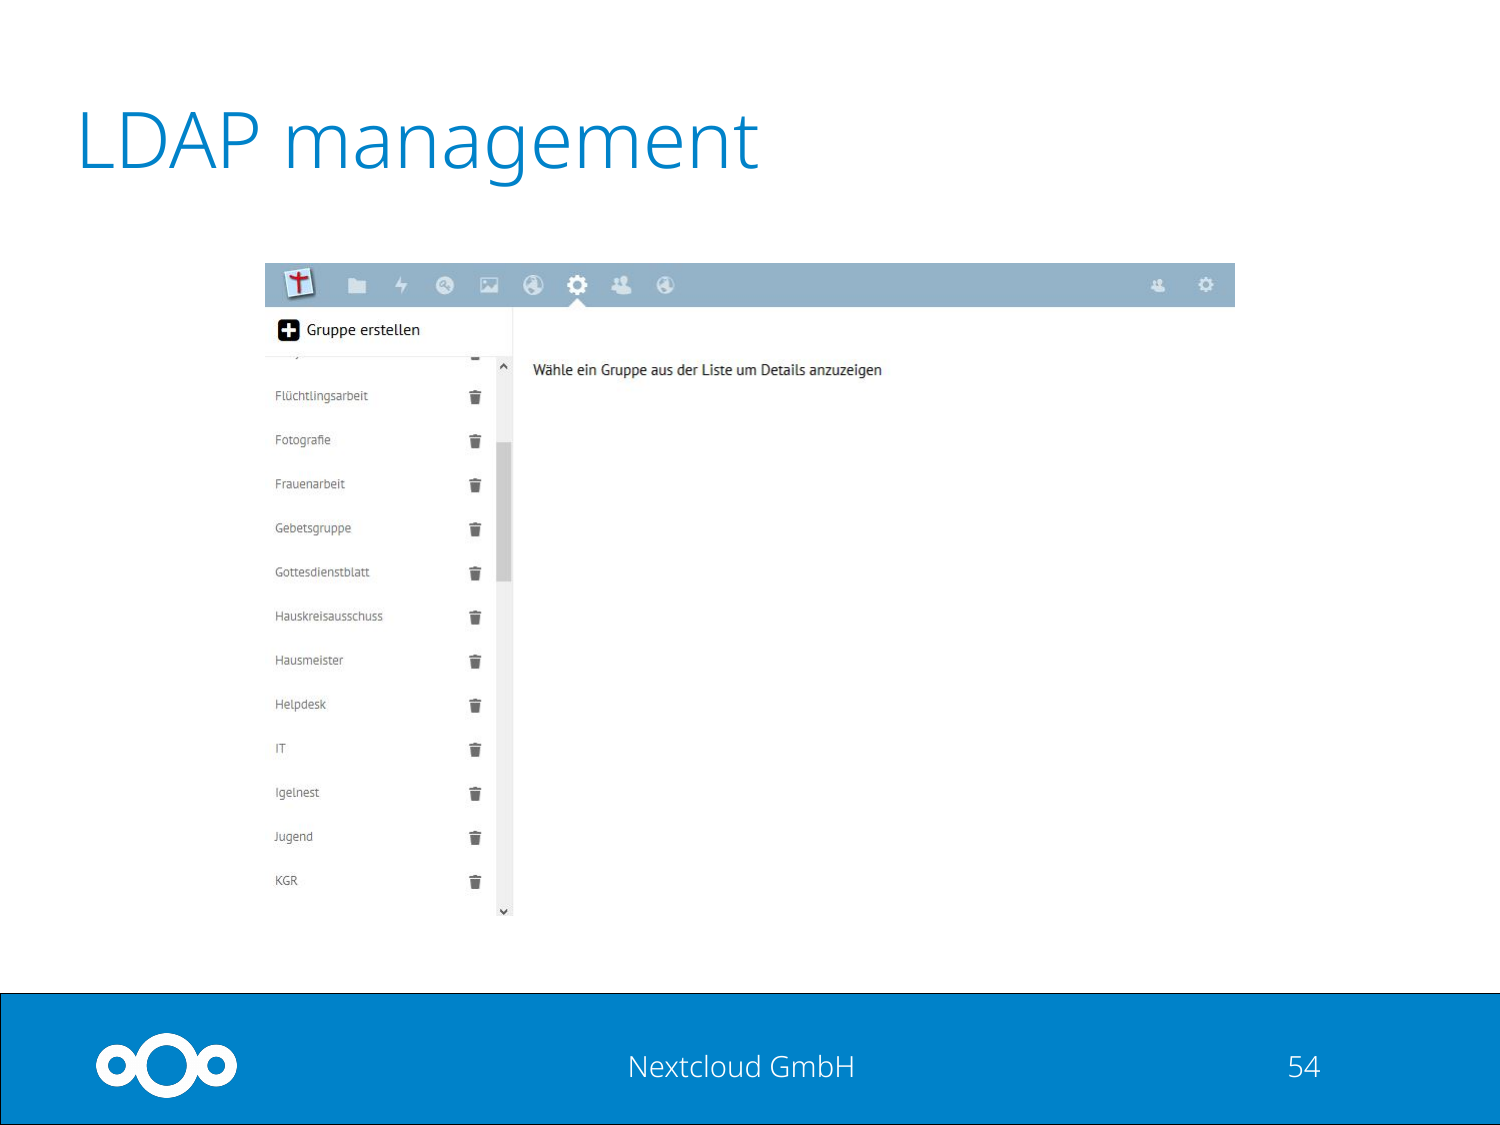

# LDAP management
© struktur AG
54